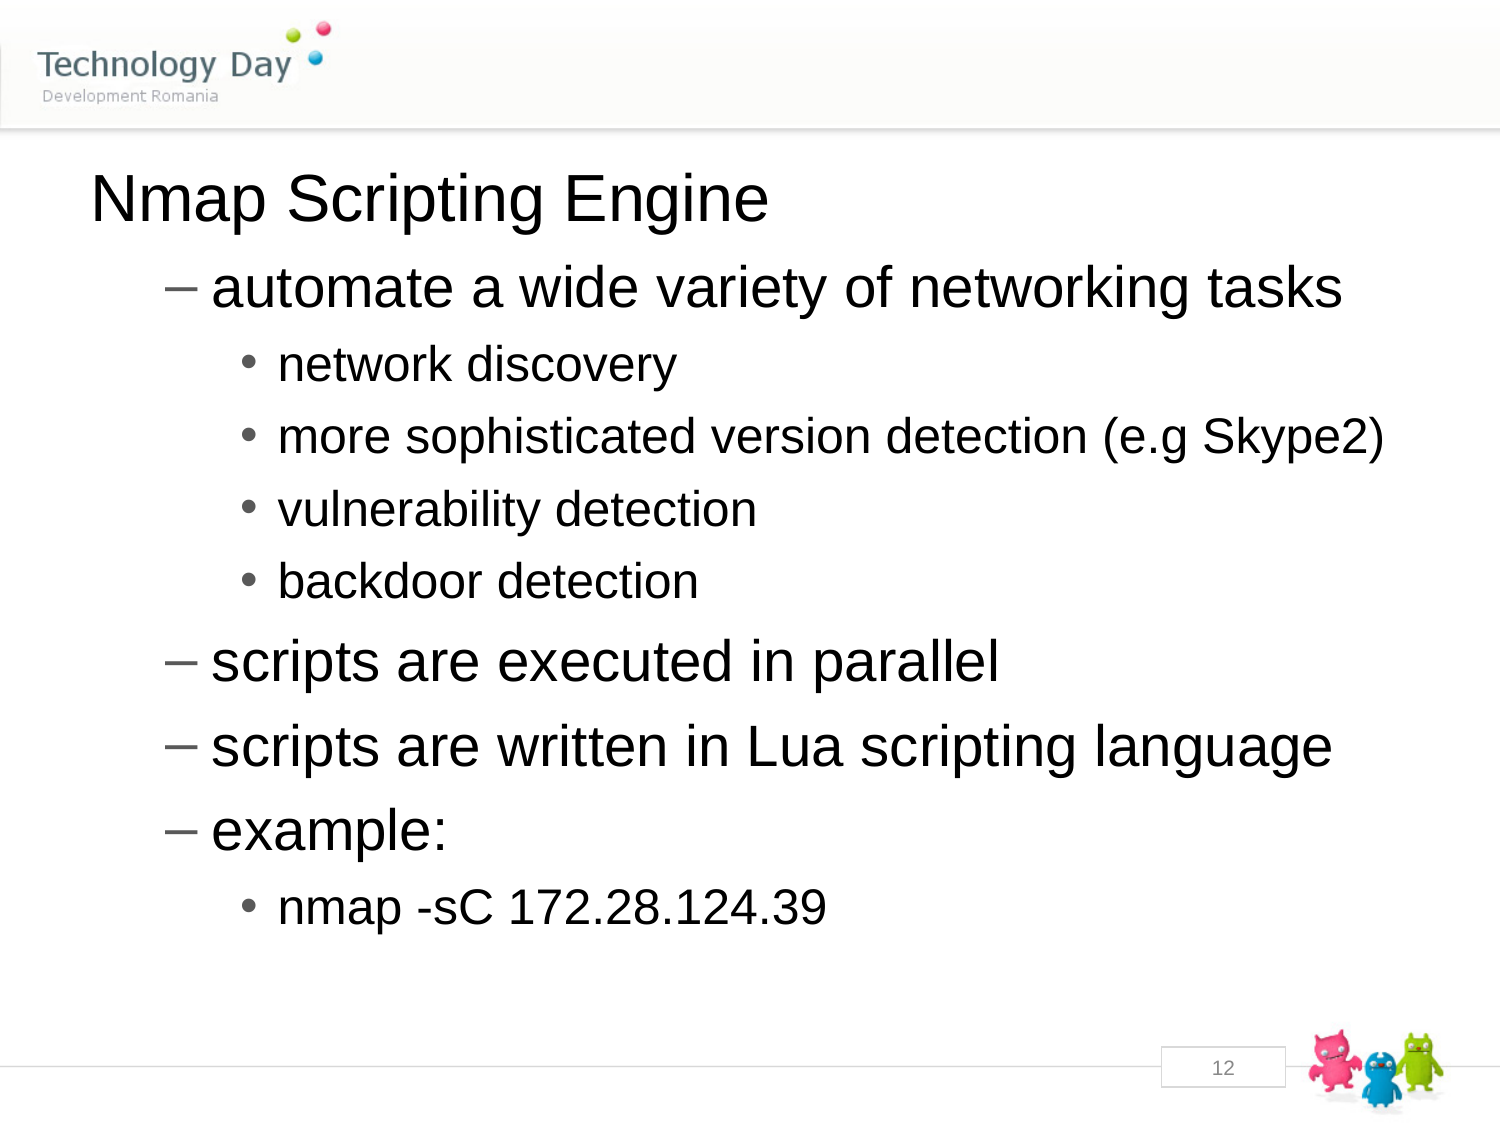

Nmap Scripting Engine
automate a wide variety of networking tasks
network discovery
more sophisticated version detection (e.g Skype2)
vulnerability detection
backdoor detection
scripts are executed in parallel
scripts are written in Lua scripting language
example:
nmap -sC 172.28.124.39
#